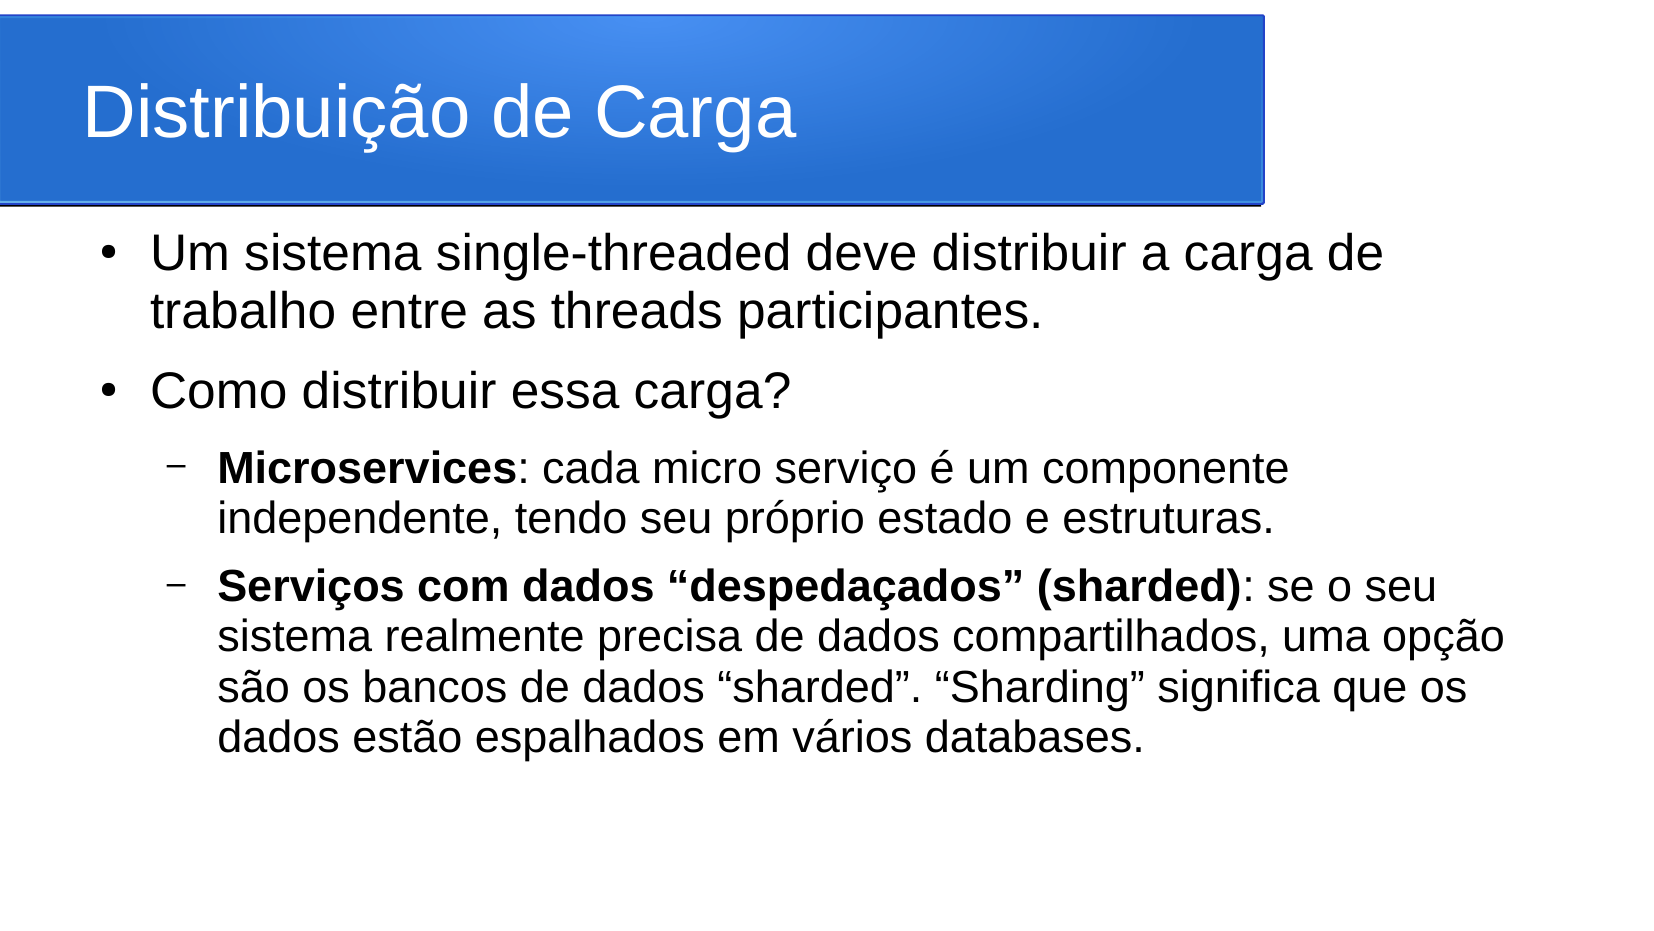

# Distribuição de Carga
Um sistema single-threaded deve distribuir a carga de trabalho entre as threads participantes.
Como distribuir essa carga?
Microservices: cada micro serviço é um componente independente, tendo seu próprio estado e estruturas.
Serviços com dados “despedaçados” (sharded): se o seu sistema realmente precisa de dados compartilhados, uma opção são os bancos de dados “sharded”. “Sharding” significa que os dados estão espalhados em vários databases.